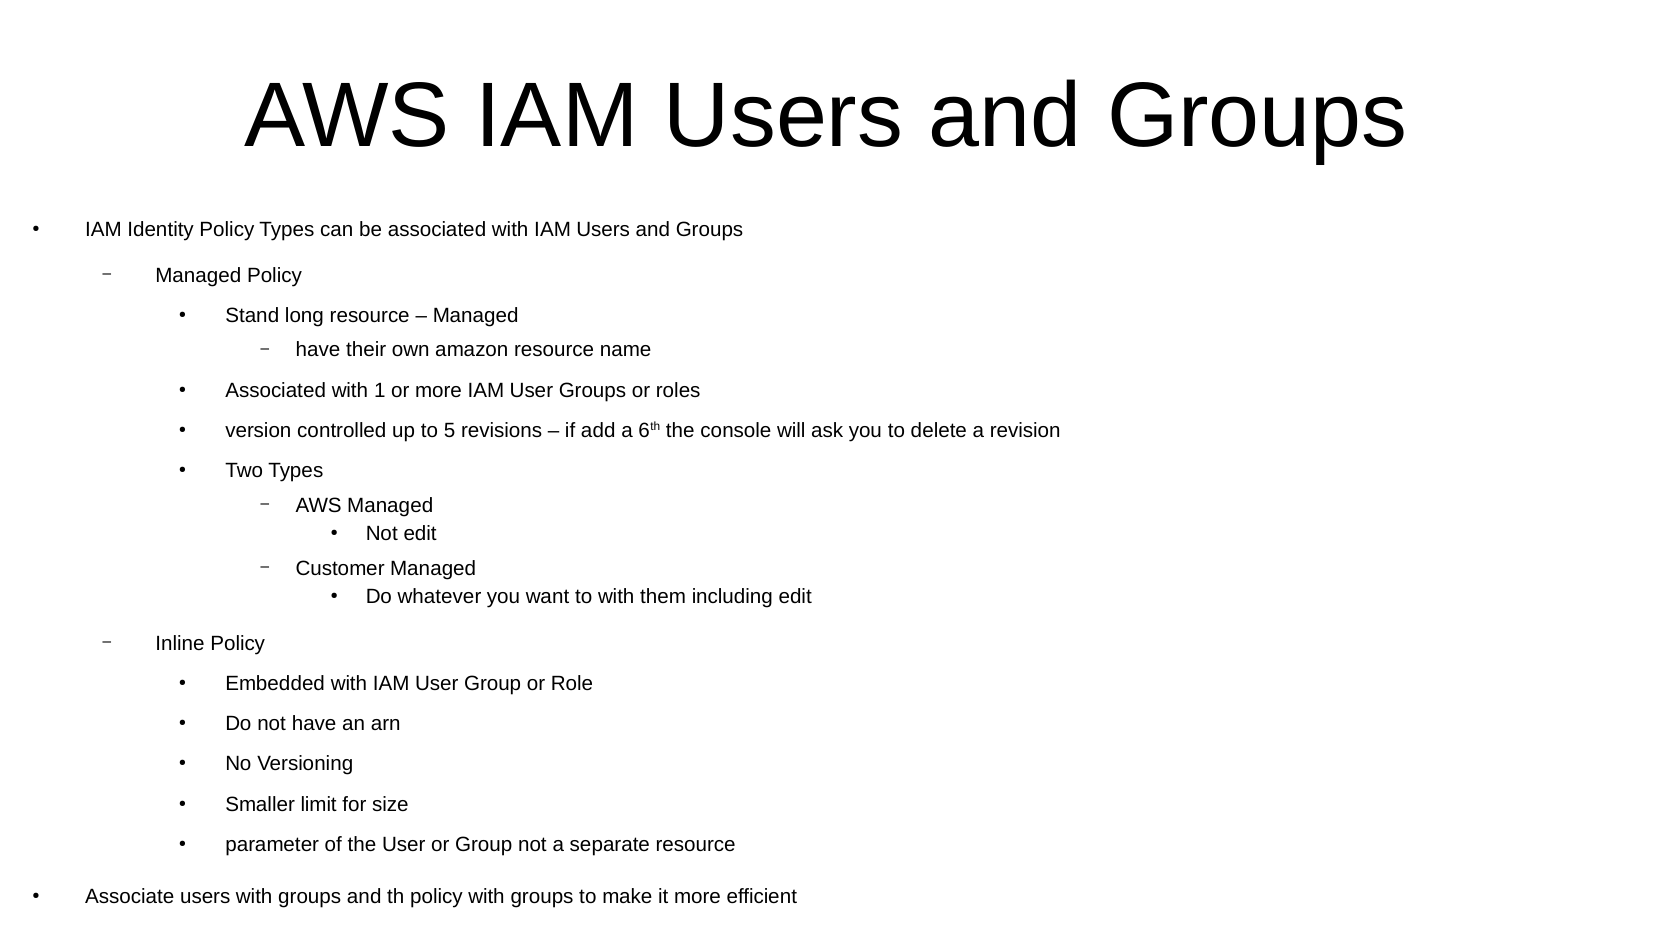

# AWS IAM Users and Groups
IAM Identity Policy Types can be associated with IAM Users and Groups
Managed Policy
Stand long resource – Managed
have their own amazon resource name
Associated with 1 or more IAM User Groups or roles
version controlled up to 5 revisions – if add a 6th the console will ask you to delete a revision
Two Types
AWS Managed
Not edit
Customer Managed
Do whatever you want to with them including edit
Inline Policy
Embedded with IAM User Group or Role
Do not have an arn
No Versioning
Smaller limit for size
parameter of the User or Group not a separate resource
Associate users with groups and th policy with groups to make it more efficient